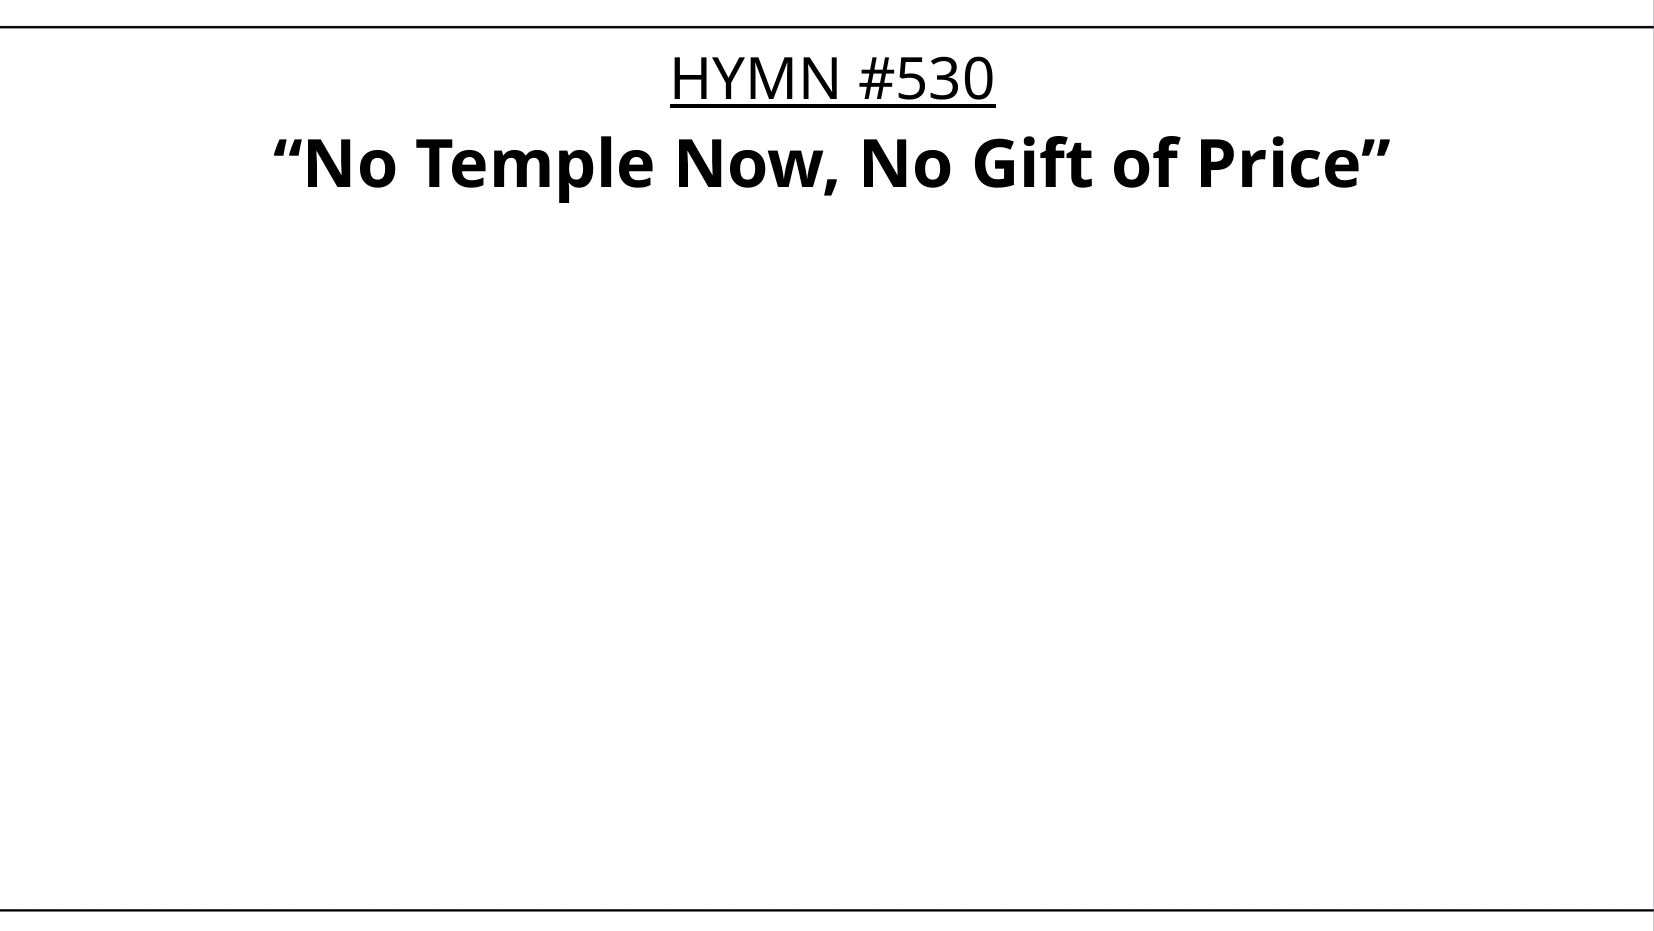

HYMN #530
“No Temple Now, No Gift of Price”